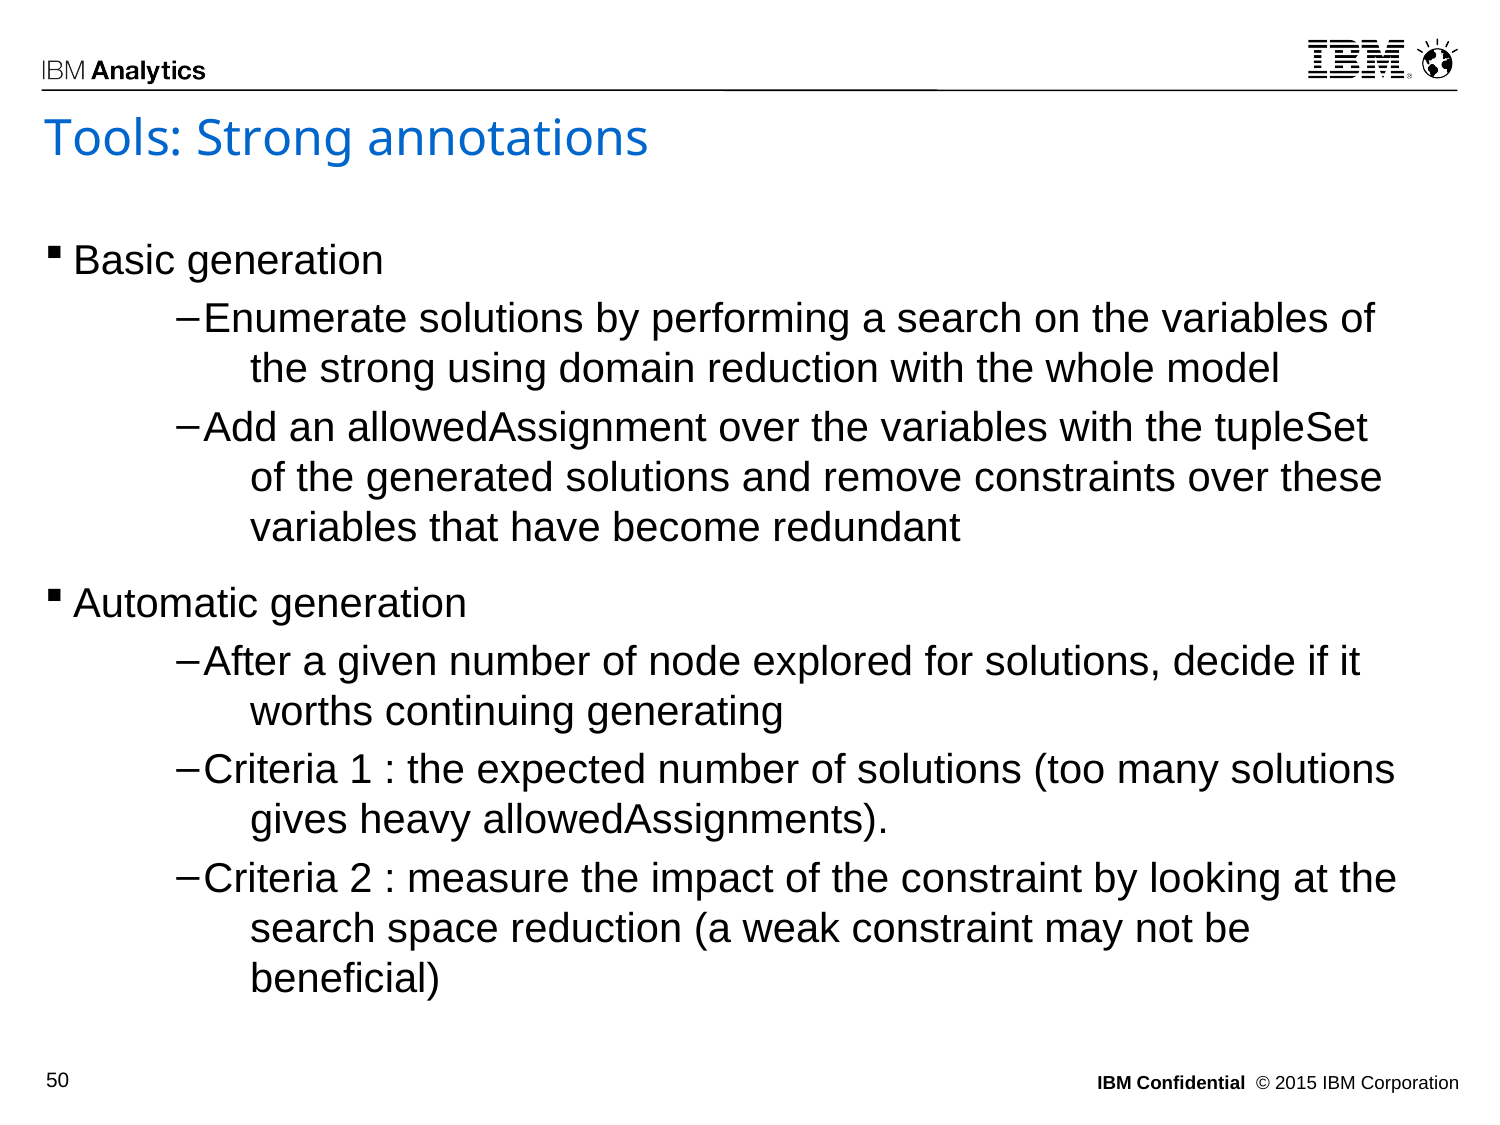

# Tools: Strong annotations
Basic generation
Enumerate solutions by performing a search on the variables of the strong using domain reduction with the whole model
Add an allowedAssignment over the variables with the tupleSet of the generated solutions and remove constraints over these variables that have become redundant
Automatic generation
After a given number of node explored for solutions, decide if it worths continuing generating
Criteria 1 : the expected number of solutions (too many solutions gives heavy allowedAssignments).
Criteria 2 : measure the impact of the constraint by looking at the search space reduction (a weak constraint may not be beneficial)